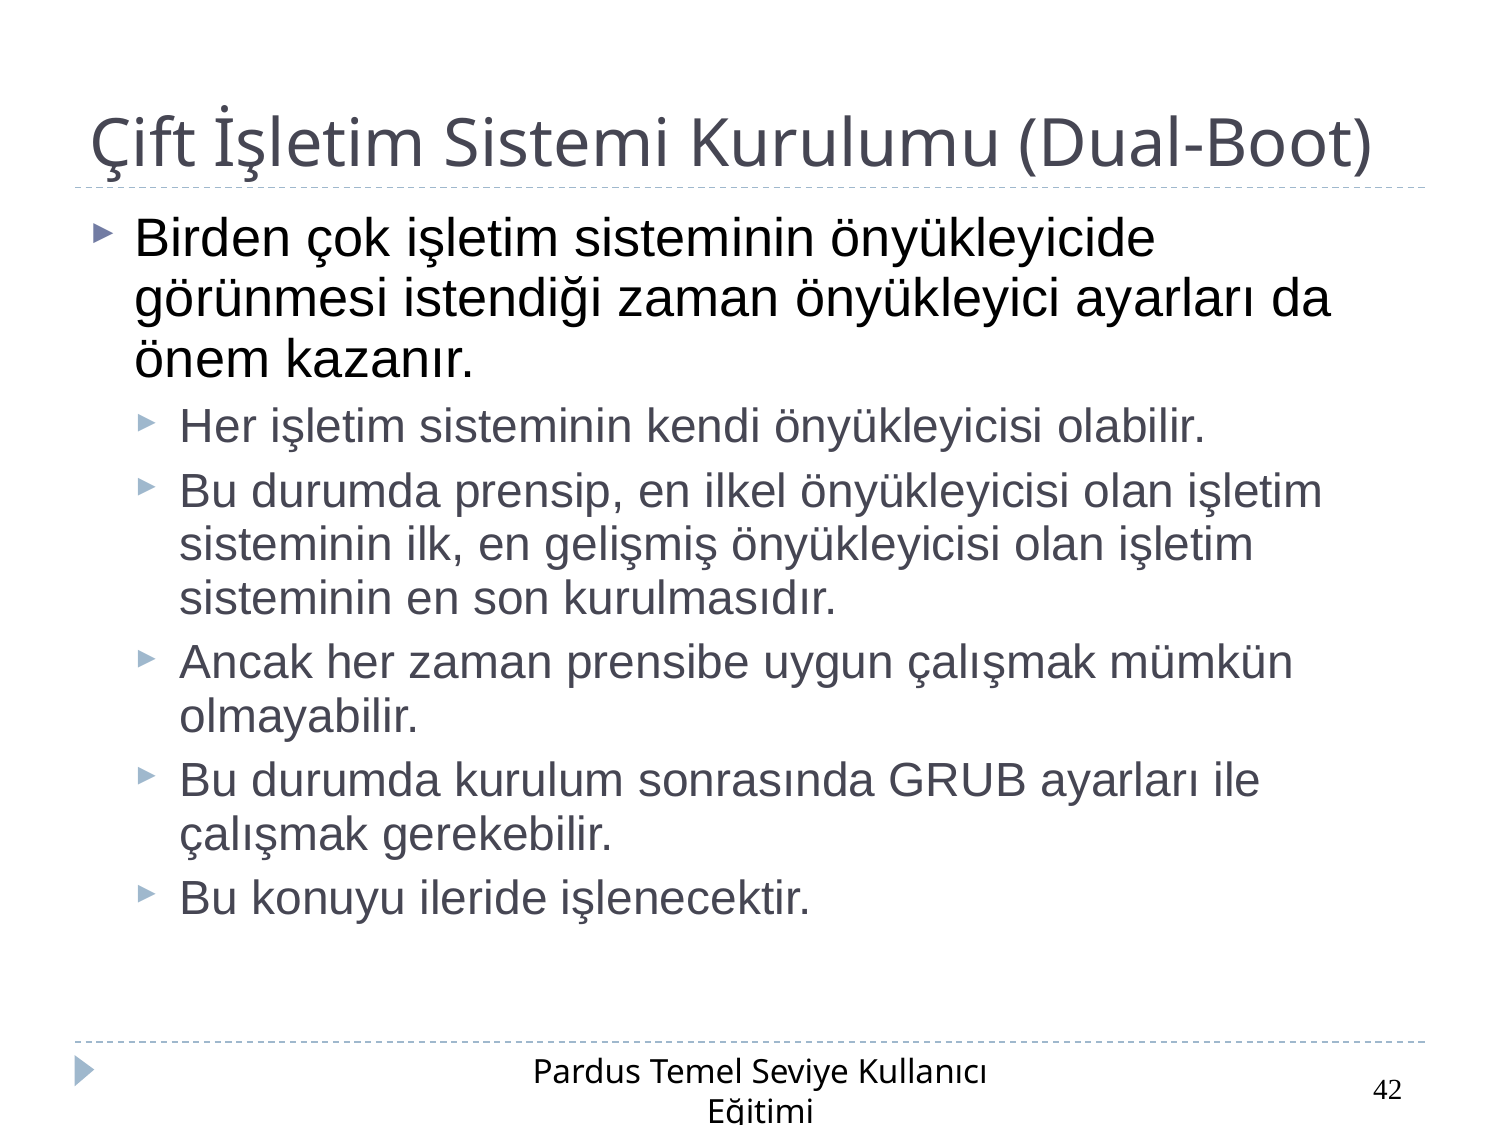

# Çift İşletim Sistemi Kurulumu (Dual-Boot)
Birden çok işletim sisteminin önyükleyicide görünmesi istendiği zaman önyükleyici ayarları da önem kazanır.
Her işletim sisteminin kendi önyükleyicisi olabilir.
Bu durumda prensip, en ilkel önyükleyicisi olan işletim sisteminin ilk, en gelişmiş önyükleyicisi olan işletim sisteminin en son kurulmasıdır.
Ancak her zaman prensibe uygun çalışmak mümkün olmayabilir.
Bu durumda kurulum sonrasında GRUB ayarları ile çalışmak gerekebilir.
Bu konuyu ileride işlenecektir.